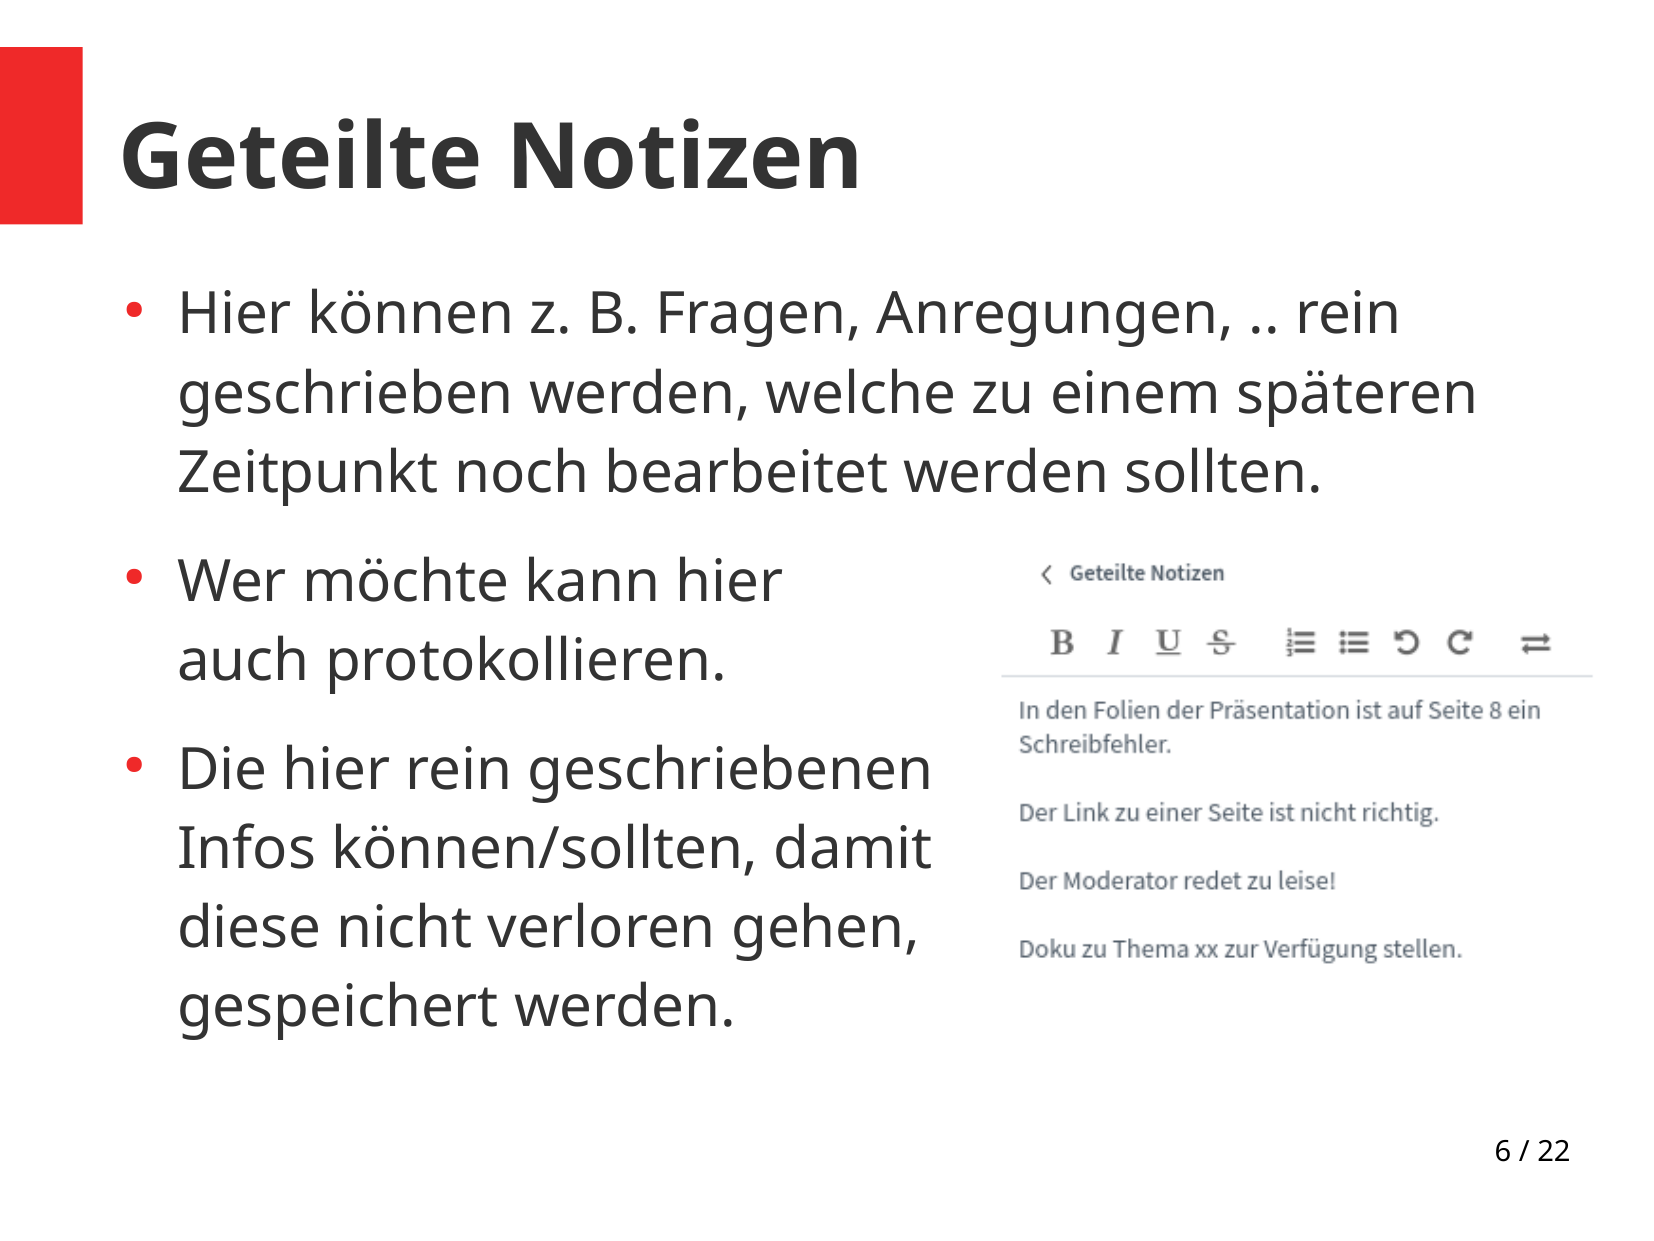

# Geteilte Notizen
Hier können z. B. Fragen, Anregungen, .. rein geschrieben werden, welche zu einem späteren Zeitpunkt noch bearbeitet werden sollten.
Wer möchte kann hier
auch protokollieren.
Die hier rein geschriebenen
Infos können/sollten, damit
diese nicht verloren gehen,
gespeichert werden.
6